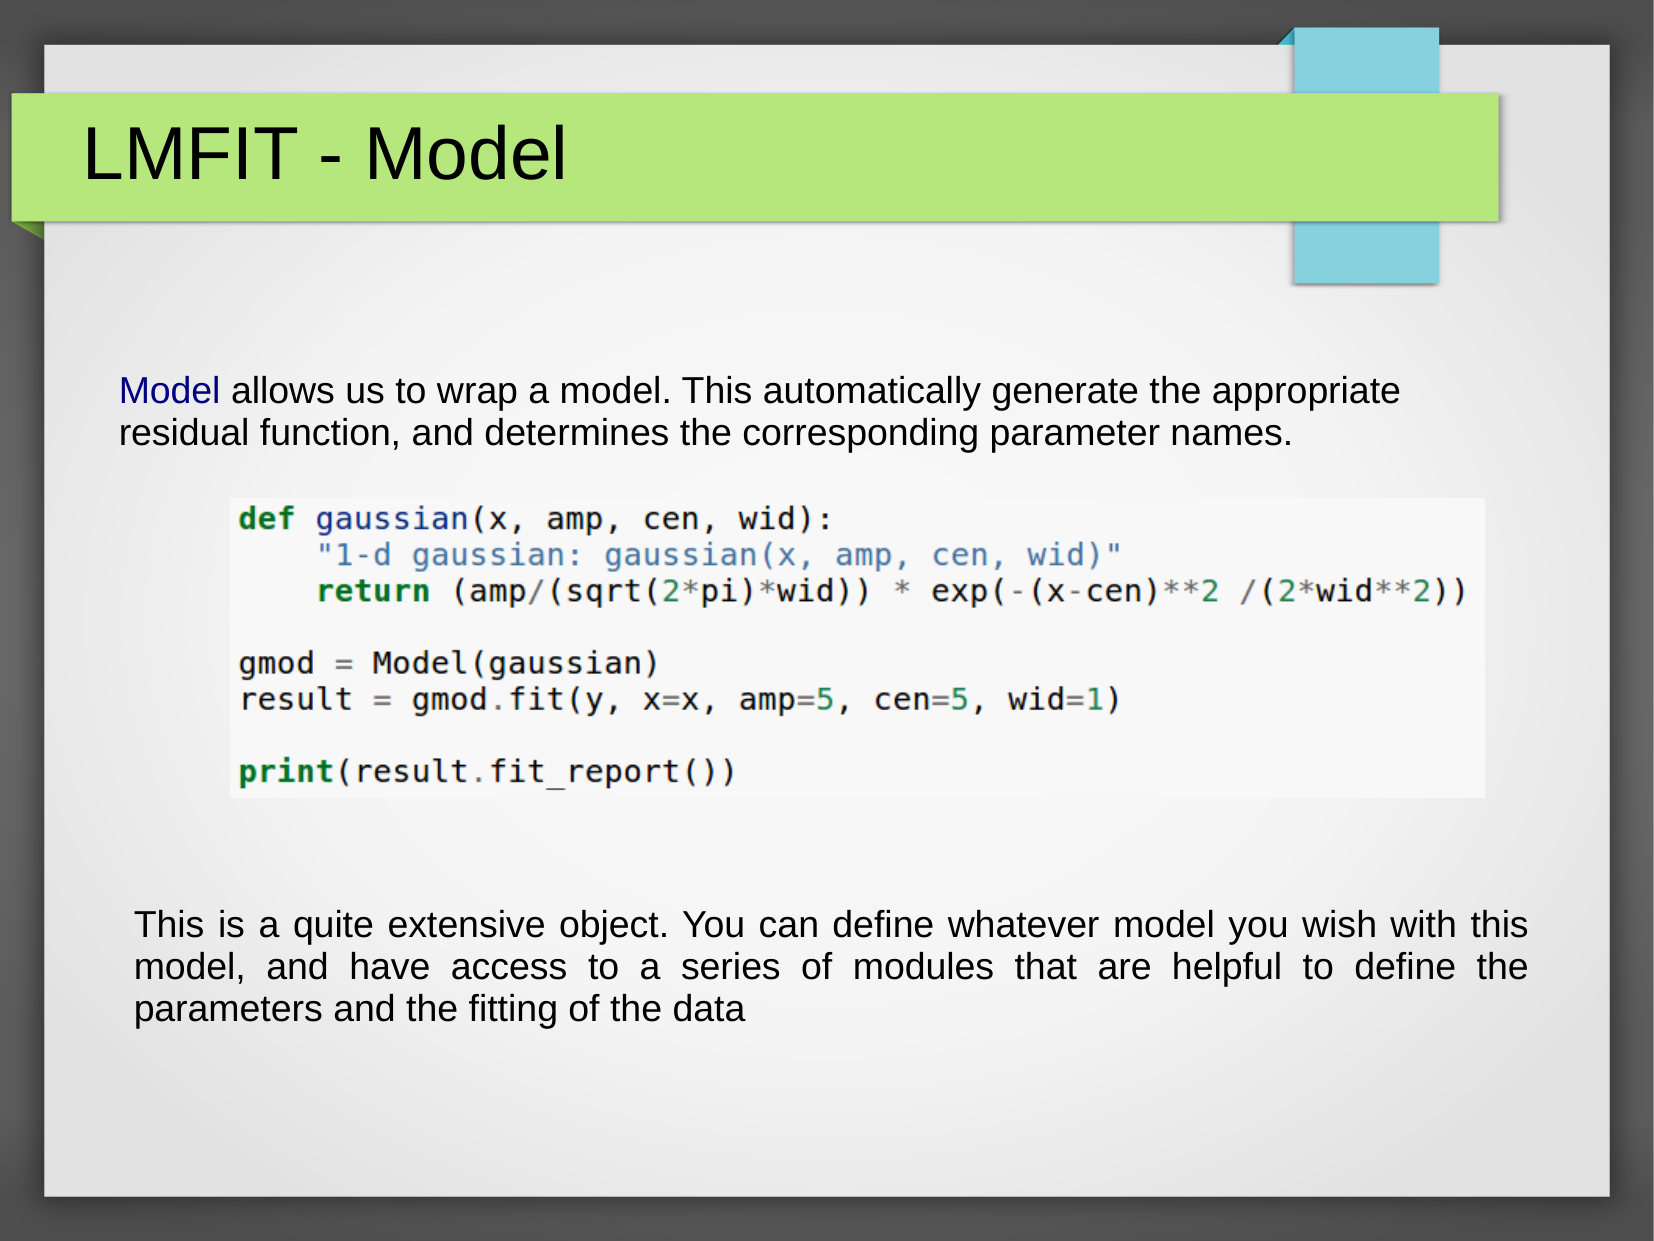

# LMFIT - Model
Model allows us to wrap a model. This automatically generate the appropriate residual function, and determines the corresponding parameter names.
This is a quite extensive object. You can define whatever model you wish with this model, and have access to a series of modules that are helpful to define the parameters and the fitting of the data